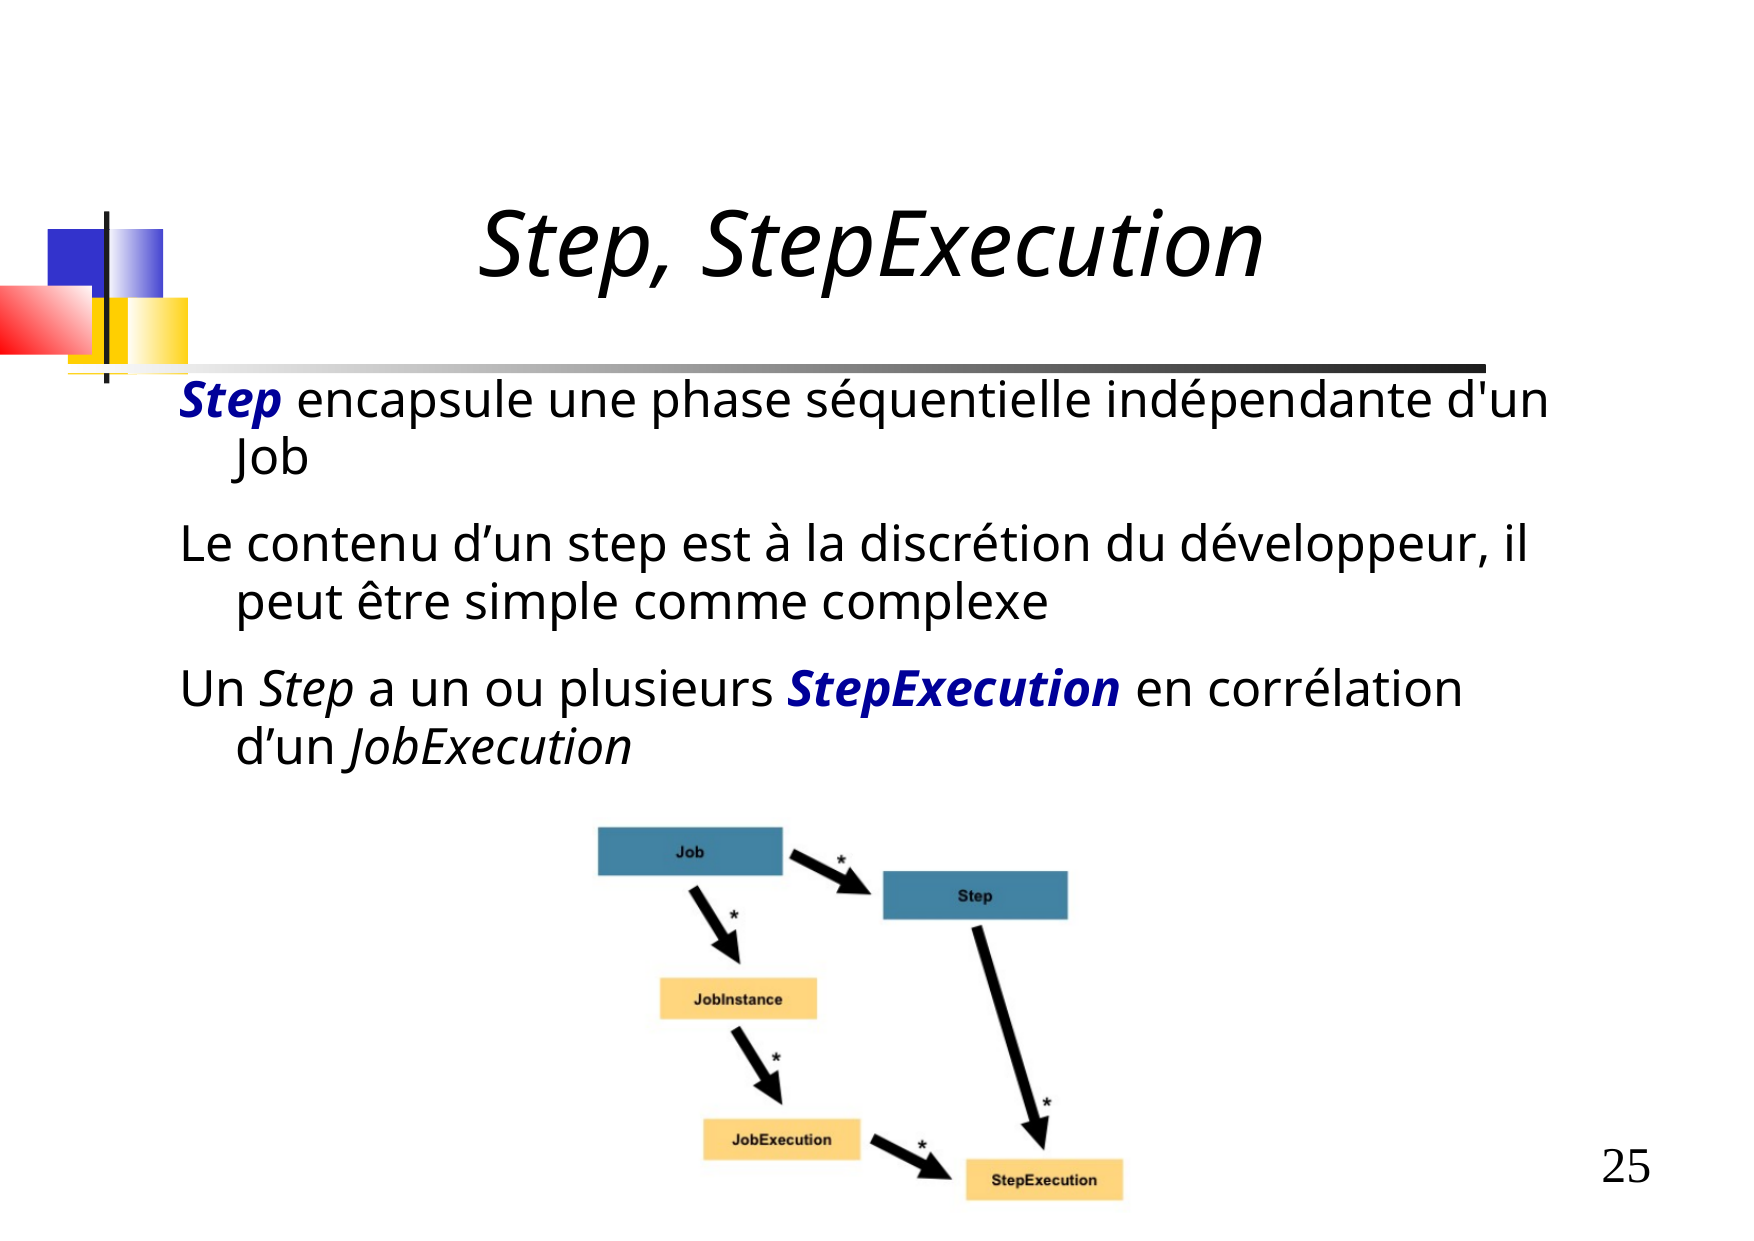

# Step, StepExecution
Step encapsule une phase séquentielle indépendante d'un Job
Le contenu d’un step est à la discrétion du développeur, il peut être simple comme complexe
Un Step a un ou plusieurs StepExecution en corrélation d’un JobExecution